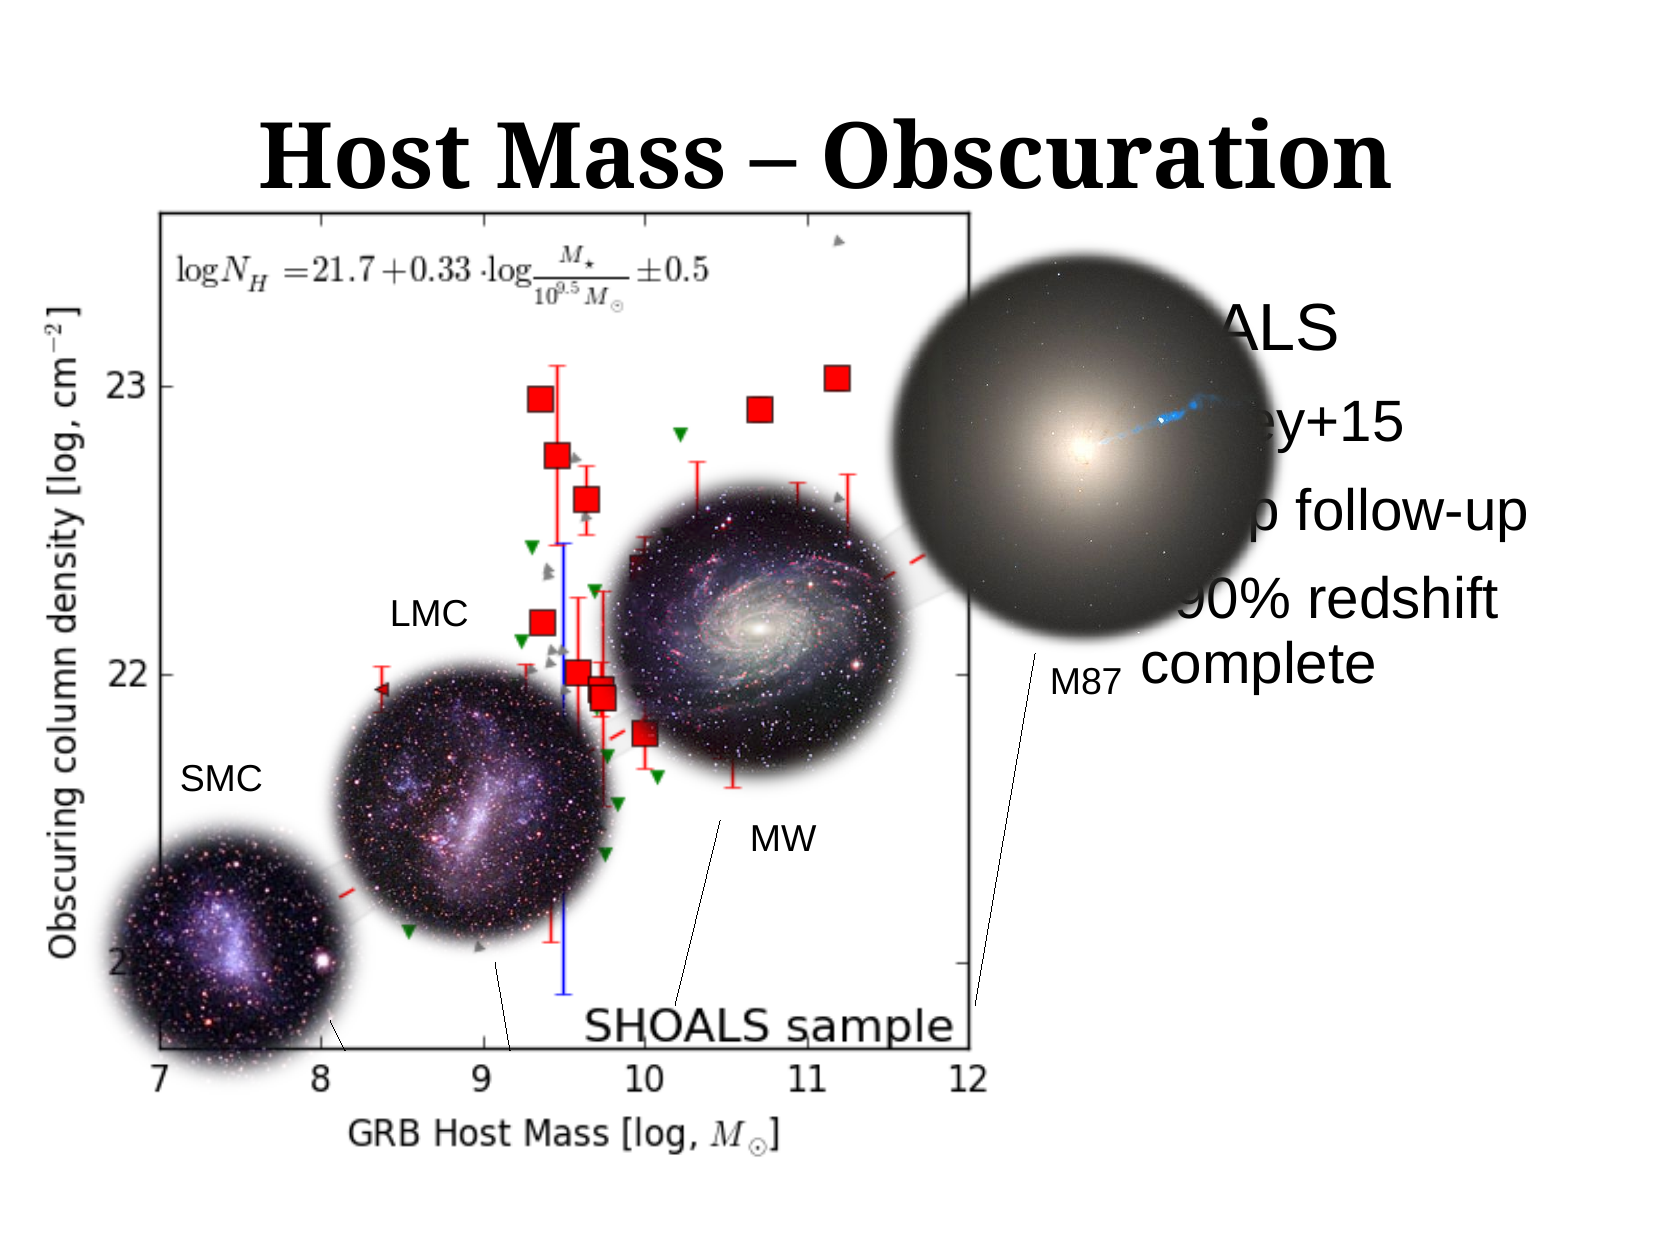

Host Mass – Obscuration
# SHOALS
Perley+15
Deep follow-up
~90% redshift complete
LMC
M87
SMC
MW